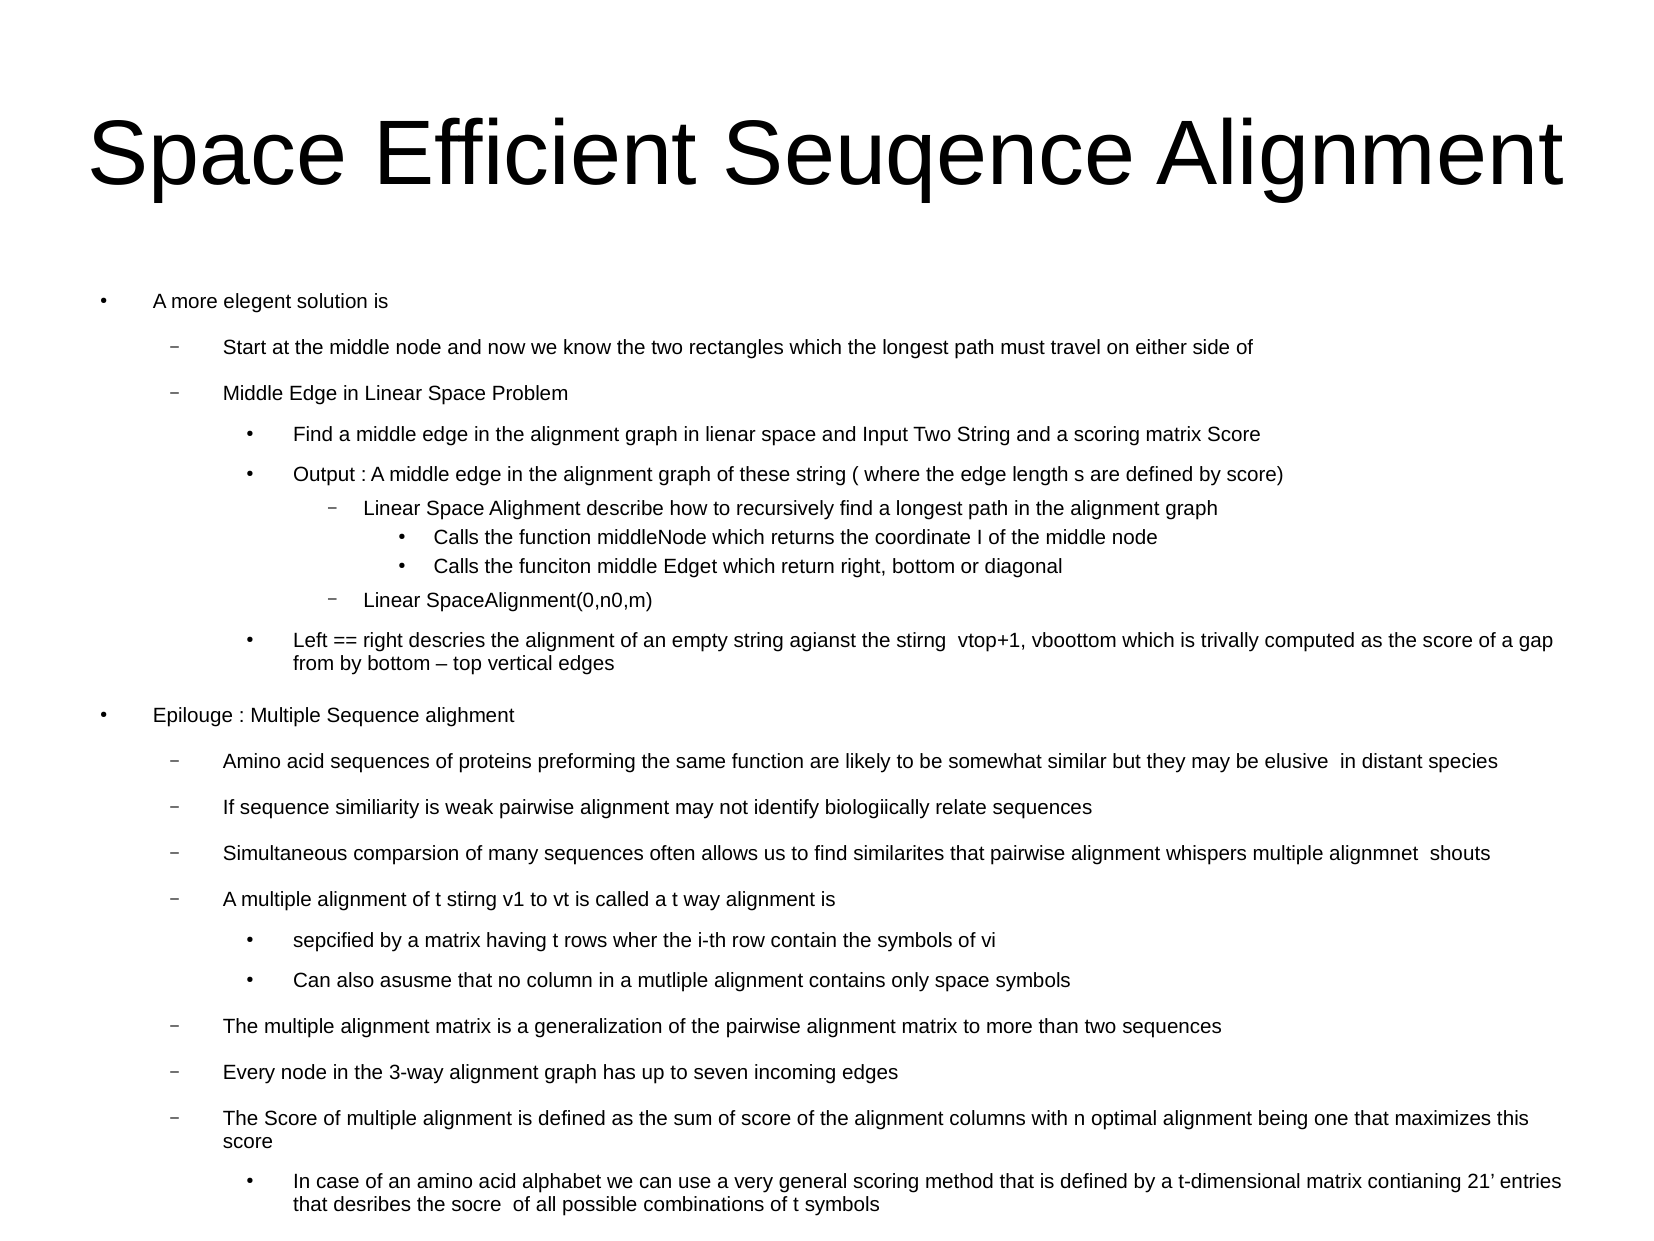

# Space Efficient Seuqence Alignment
A more elegent solution is
Start at the middle node and now we know the two rectangles which the longest path must travel on either side of
Middle Edge in Linear Space Problem
Find a middle edge in the alignment graph in lienar space and Input Two String and a scoring matrix Score
Output : A middle edge in the alignment graph of these string ( where the edge length s are defined by score)
Linear Space Alighment describe how to recursively find a longest path in the alignment graph
Calls the function middleNode which returns the coordinate I of the middle node
Calls the funciton middle Edget which return right, bottom or diagonal
Linear SpaceAlignment(0,n0,m)
Left == right descries the alignment of an empty string agianst the stirng vtop+1, vboottom which is trivally computed as the score of a gap from by bottom – top vertical edges
Epilouge : Multiple Sequence alighment
Amino acid sequences of proteins preforming the same function are likely to be somewhat similar but they may be elusive in distant species
If sequence similiarity is weak pairwise alignment may not identify biologiically relate sequences
Simultaneous comparsion of many sequences often allows us to find similarites that pairwise alignment whispers multiple alignmnet shouts
A multiple alignment of t stirng v1 to vt is called a t way alignment is
sepcified by a matrix having t rows wher the i-th row contain the symbols of vi
Can also asusme that no column in a mutliple alignment contains only space symbols
The multiple alignment matrix is a generalization of the pairwise alignment matrix to more than two sequences
Every node in the 3-way alignment graph has up to seven incoming edges
The Score of multiple alignment is defined as the sum of score of the alignment columns with n optimal alignment being one that maximizes this score
In case of an amino acid alphabet we can use a very general scoring method that is defined by a t-dimensional matrix contianing 21’ entries that desribes the socre of all possible combinations of t symbols